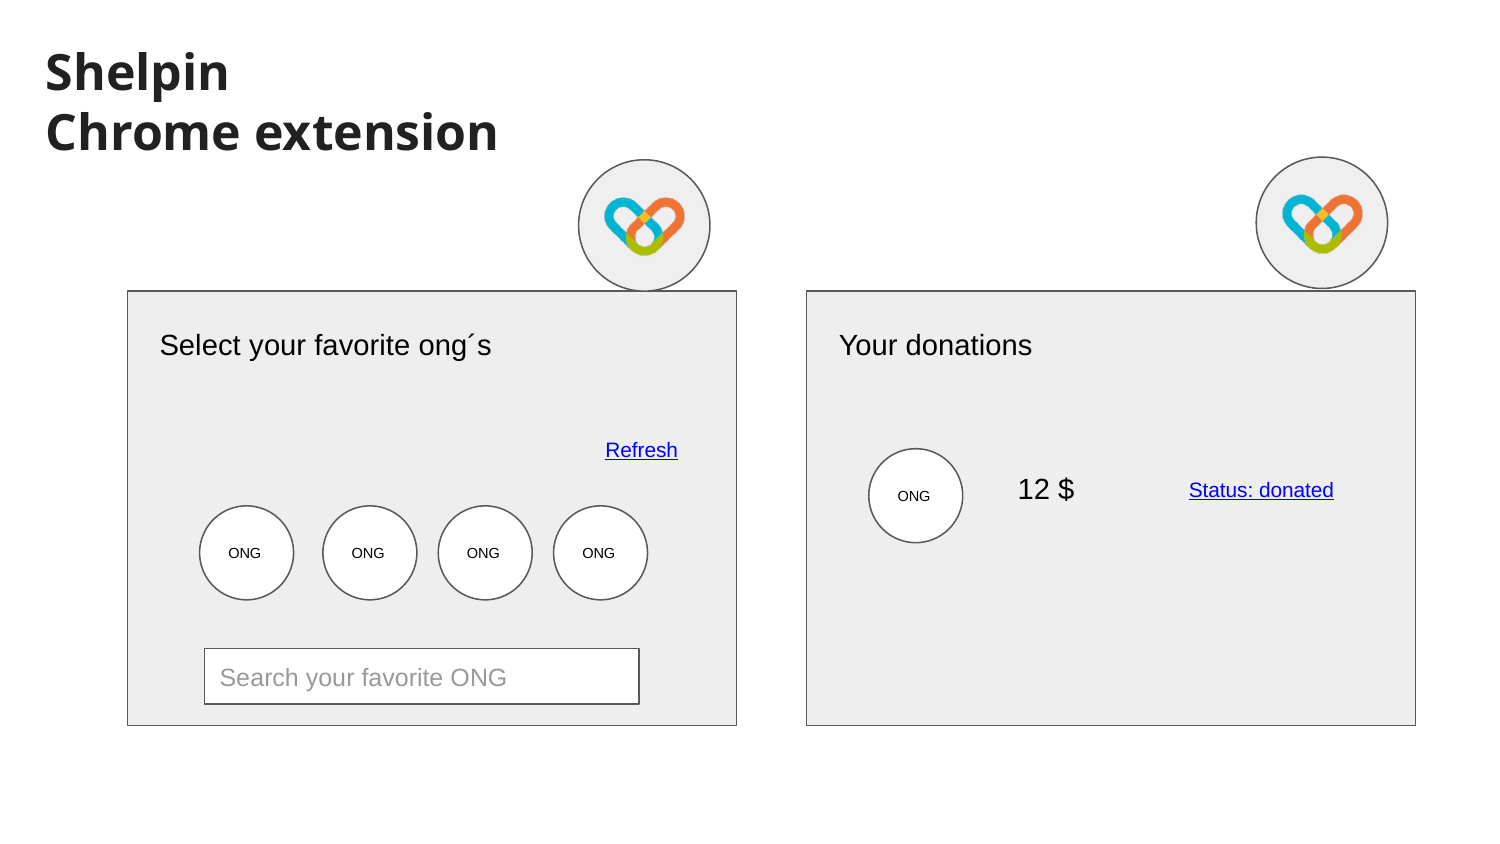

Shelpin
Chrome extension
Select your favorite ong´s
Your donations
Refresh
ONG
12 $
Status: donated
ONG
ONG
ONG
ONG
Search your favorite ONG